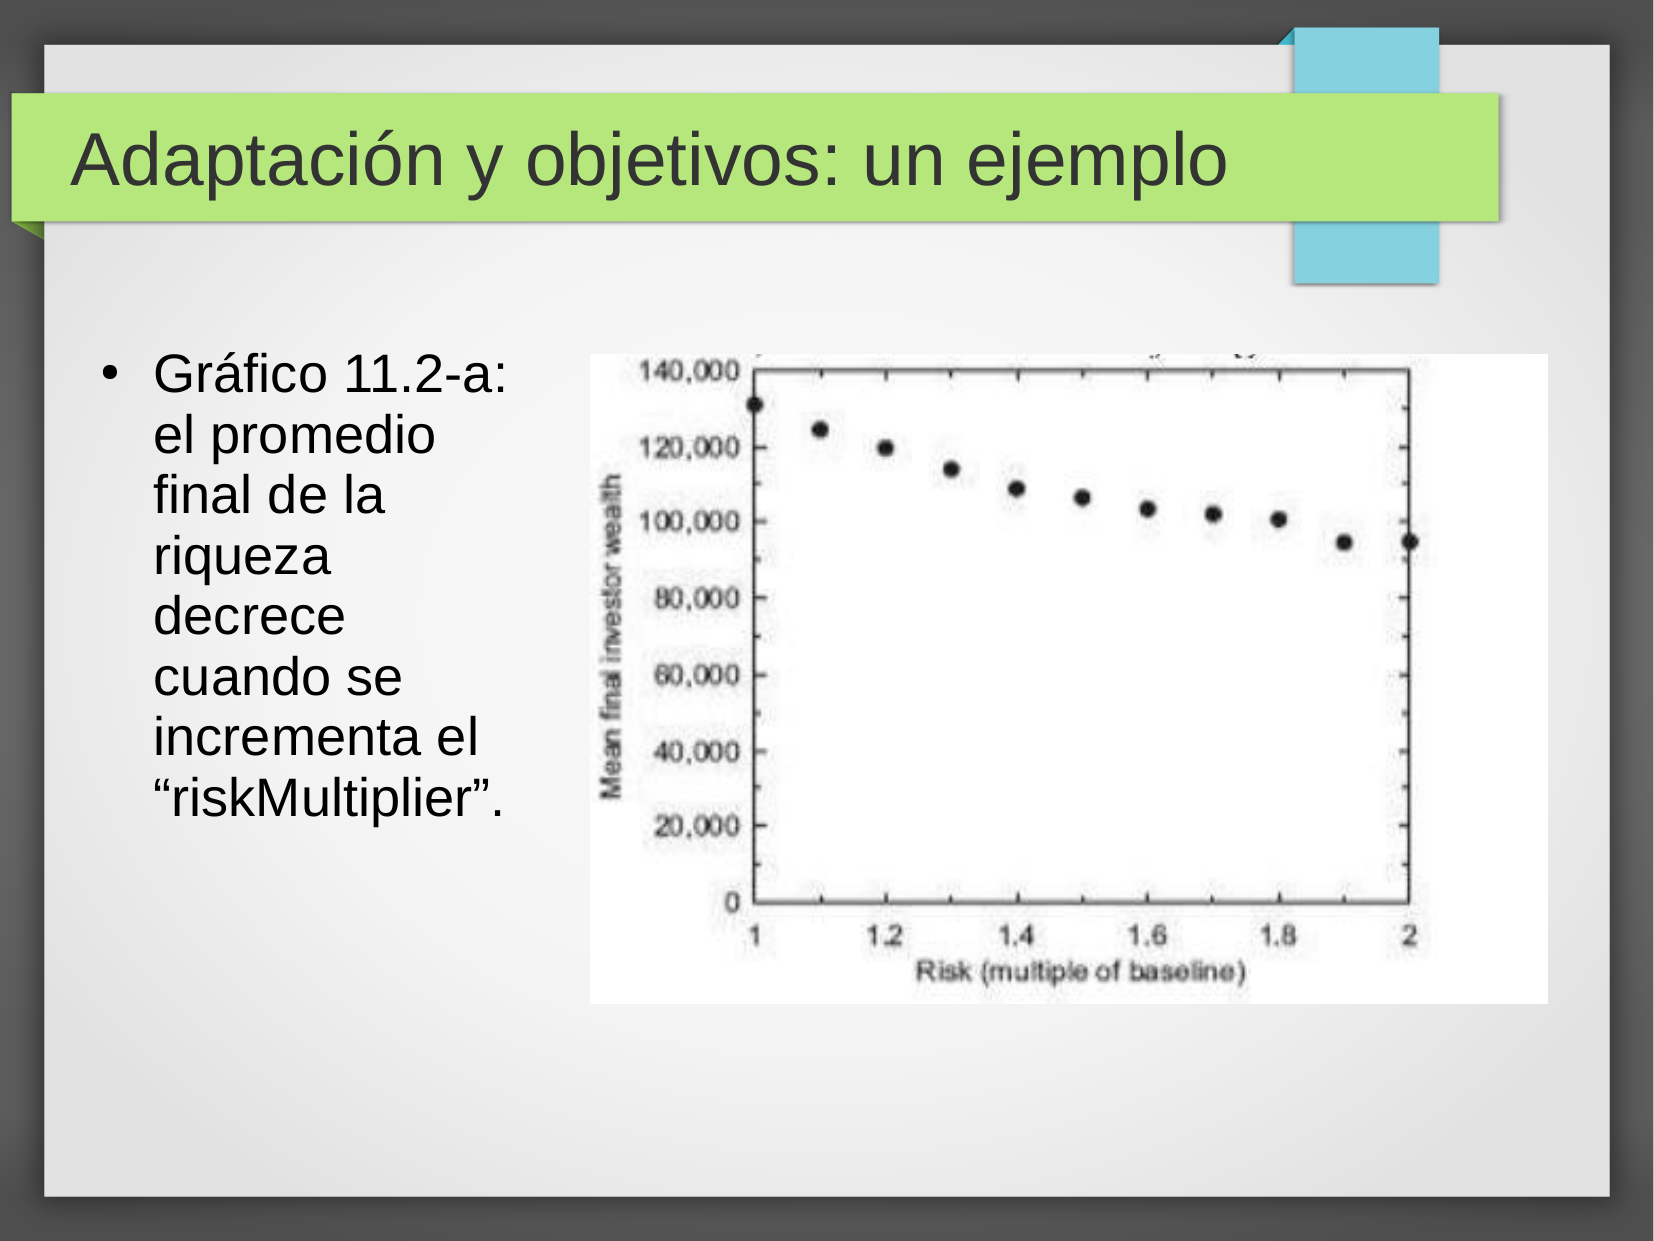

# Adaptación y objetivos: un ejemplo
Gráfico 11.2-a: el promedio final de la riqueza decrece cuando se incrementa el “riskMultiplier”.